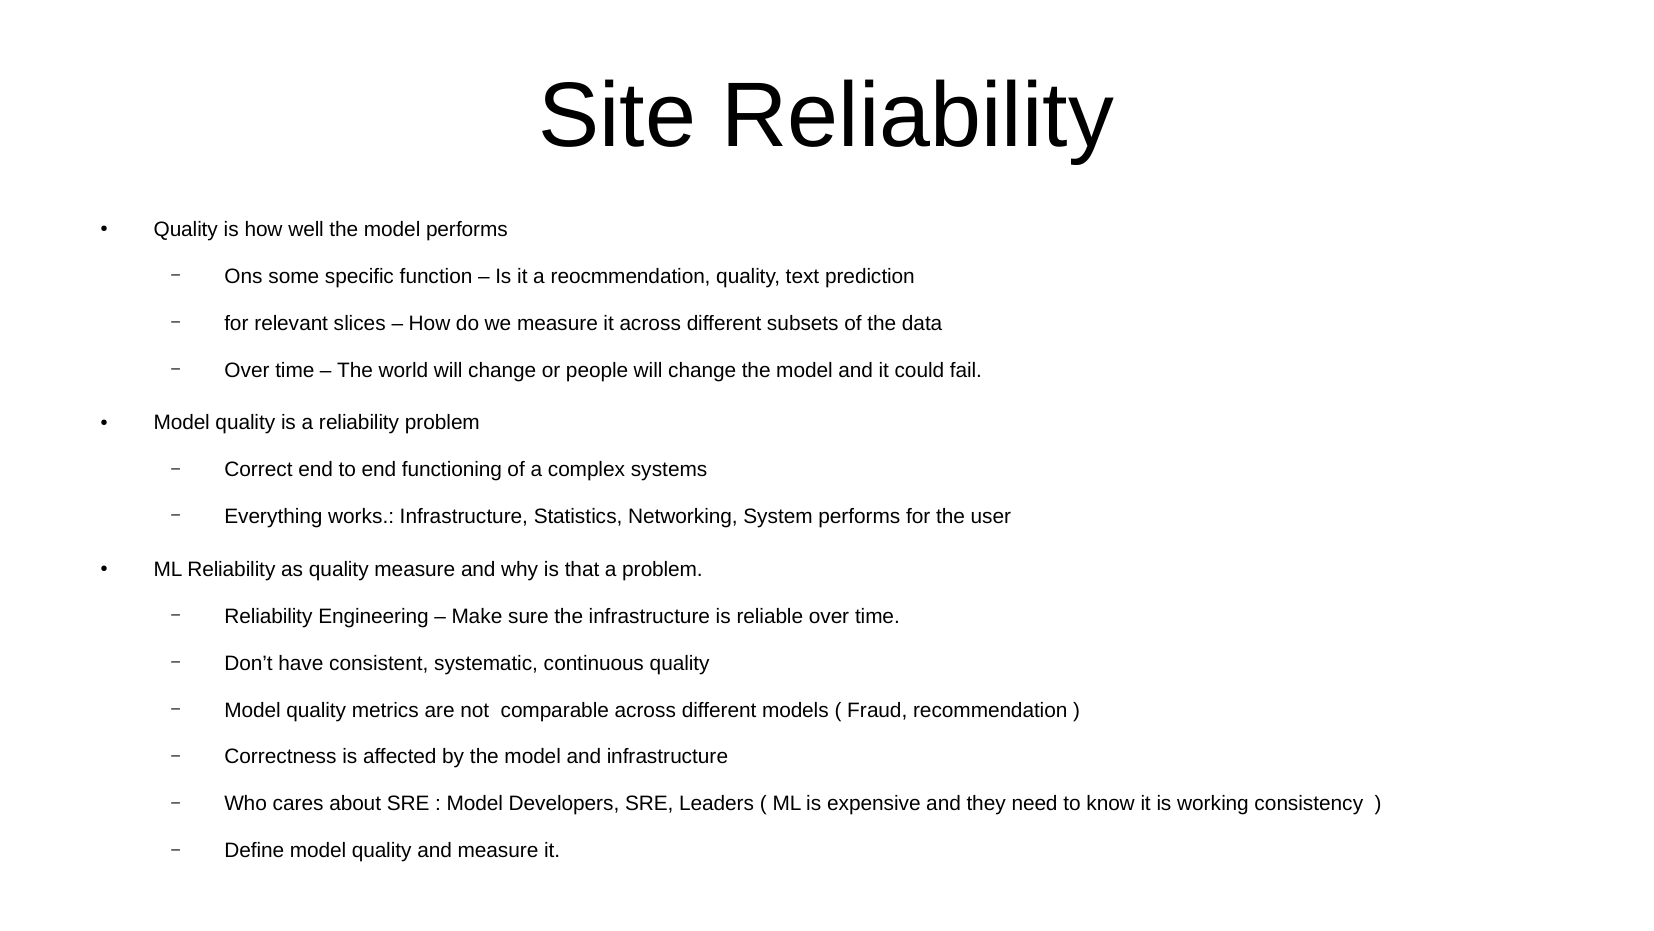

# Site Reliability
Quality is how well the model performs
Ons some specific function – Is it a reocmmendation, quality, text prediction
for relevant slices – How do we measure it across different subsets of the data
Over time – The world will change or people will change the model and it could fail.
Model quality is a reliability problem
Correct end to end functioning of a complex systems
Everything works.: Infrastructure, Statistics, Networking, System performs for the user
ML Reliability as quality measure and why is that a problem.
Reliability Engineering – Make sure the infrastructure is reliable over time.
Don’t have consistent, systematic, continuous quality
Model quality metrics are not comparable across different models ( Fraud, recommendation )
Correctness is affected by the model and infrastructure
Who cares about SRE : Model Developers, SRE, Leaders ( ML is expensive and they need to know it is working consistency )
Define model quality and measure it.